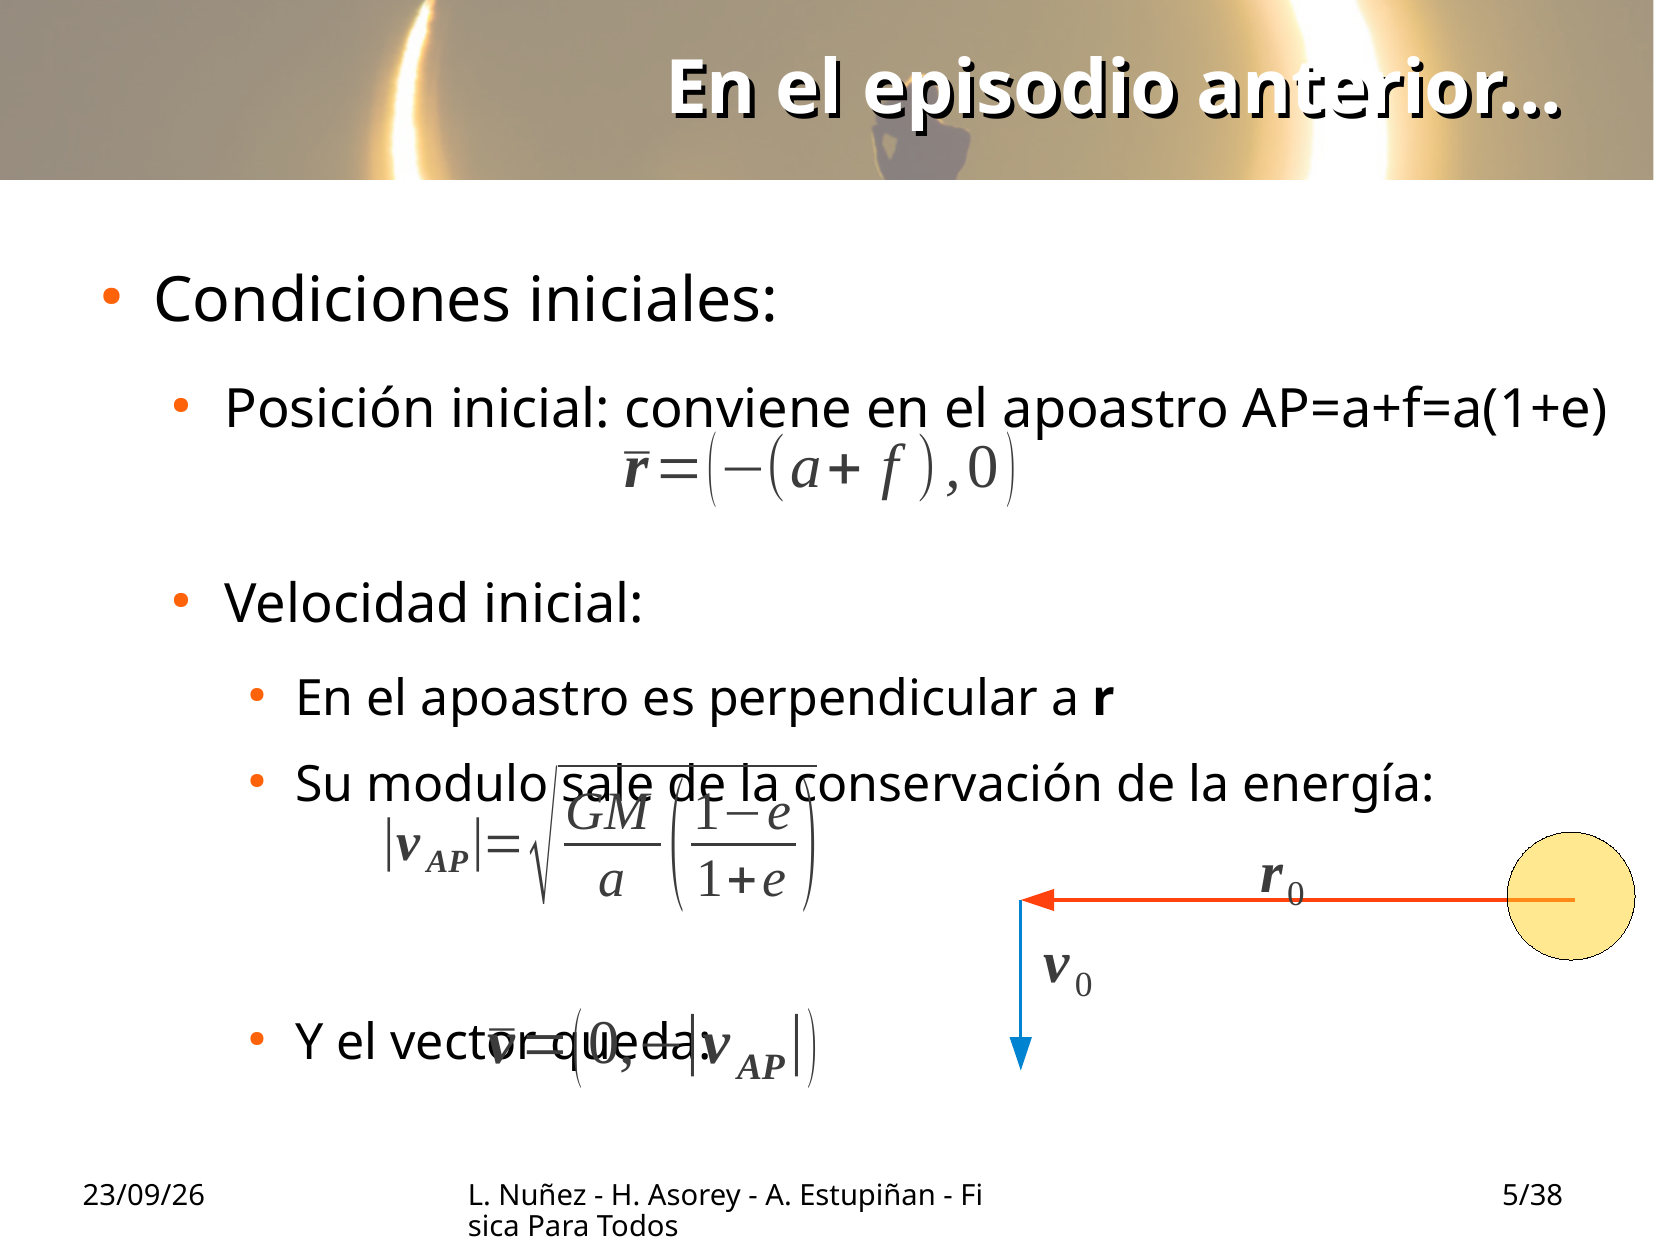

# En el episodio anterior...
Condiciones iniciales:
Posición inicial: conviene en el apoastro AP=a+f=a(1+e)
Velocidad inicial:
En el apoastro es perpendicular a r
Su modulo sale de la conservación de la energía:
Y el vector queda:
L. Nuñez - H. Asorey - A. Estupiñan - Fisica Para Todos
5